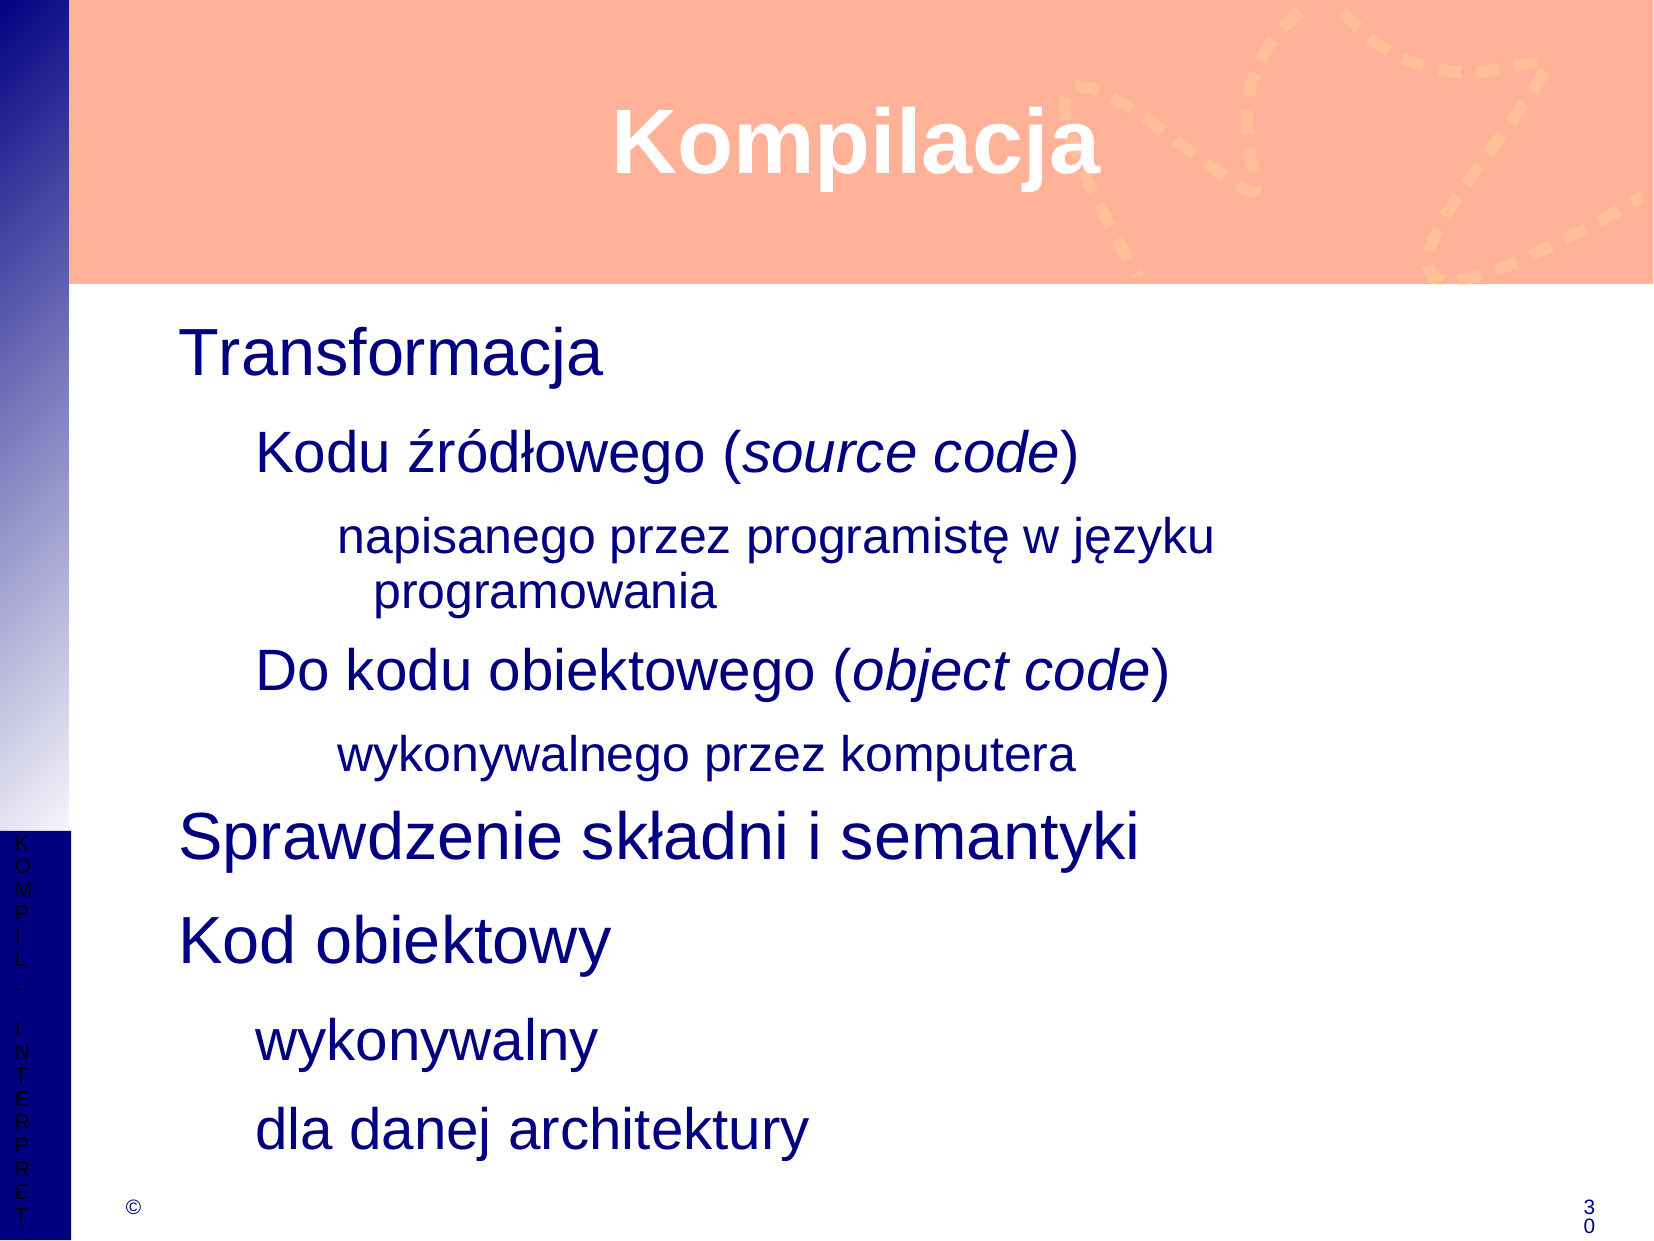

# Kompilacja
Transformacja
Kodu źródłowego (source code)
napisanego przez programistę w języku programowania
Do kodu obiektowego (object code)
wykonywalnego przez komputera
Sprawdzenie składni i semantyki
Kod obiektowy
wykonywalny
dla danej architektury
K
O
M
P
I
L
.
I
N
T
E
R
P
R
E
T